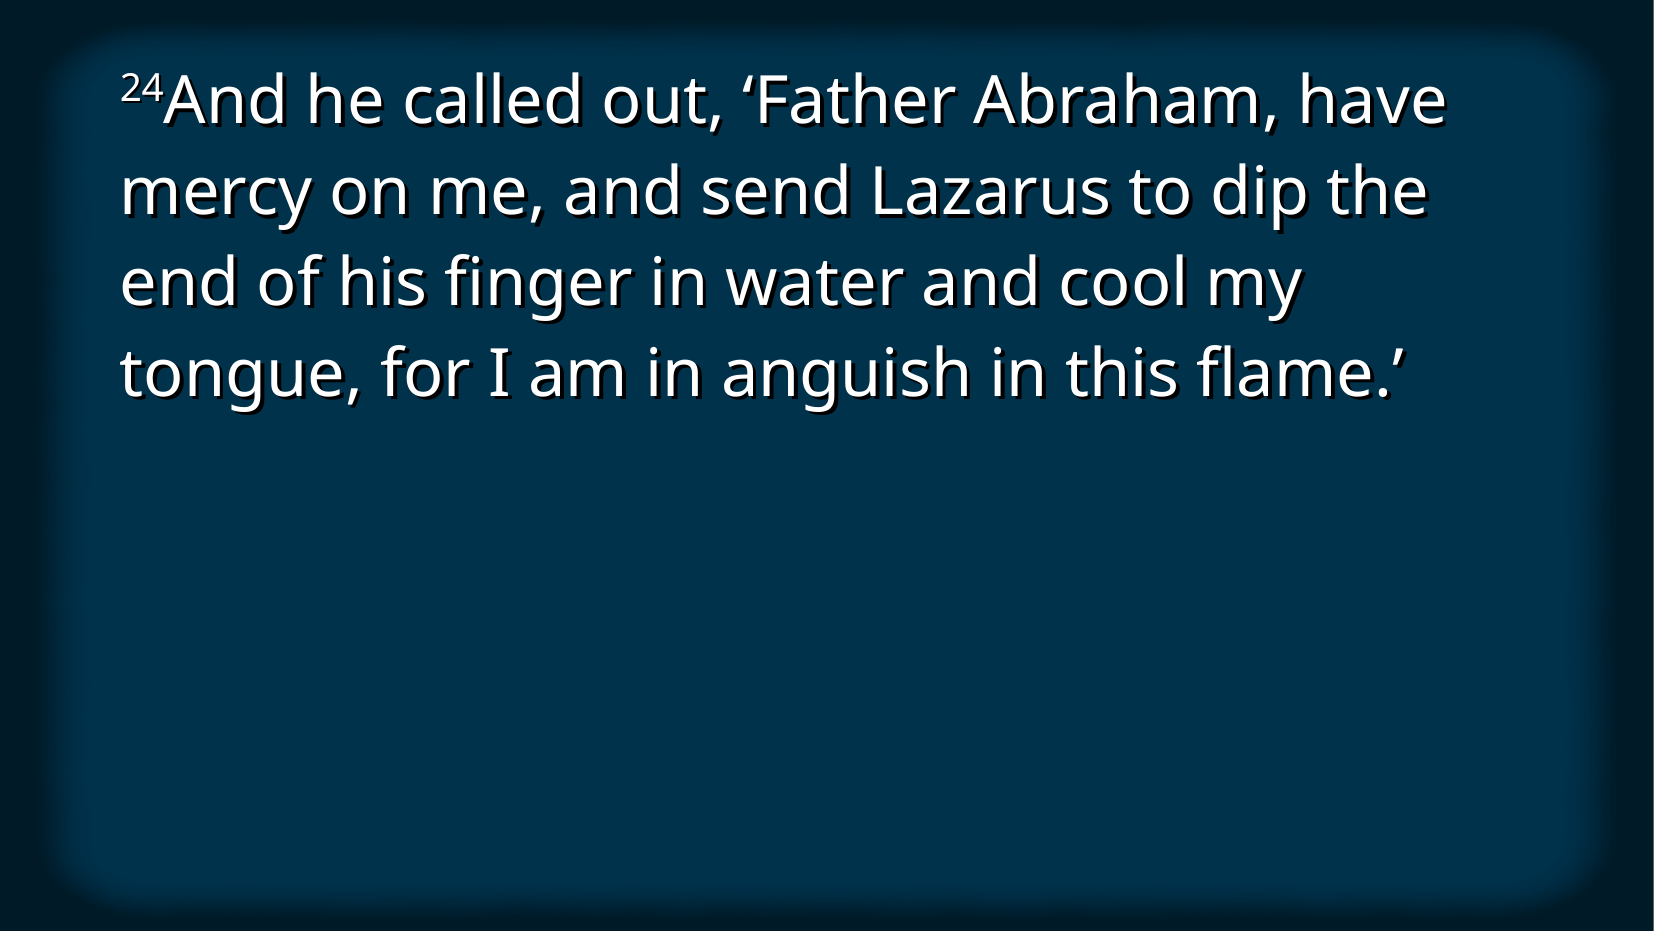

24And he called out, ‘Father Abraham, have mercy on me, and send Lazarus to dip the end of his finger in water and cool my tongue, for I am in anguish in this flame.’